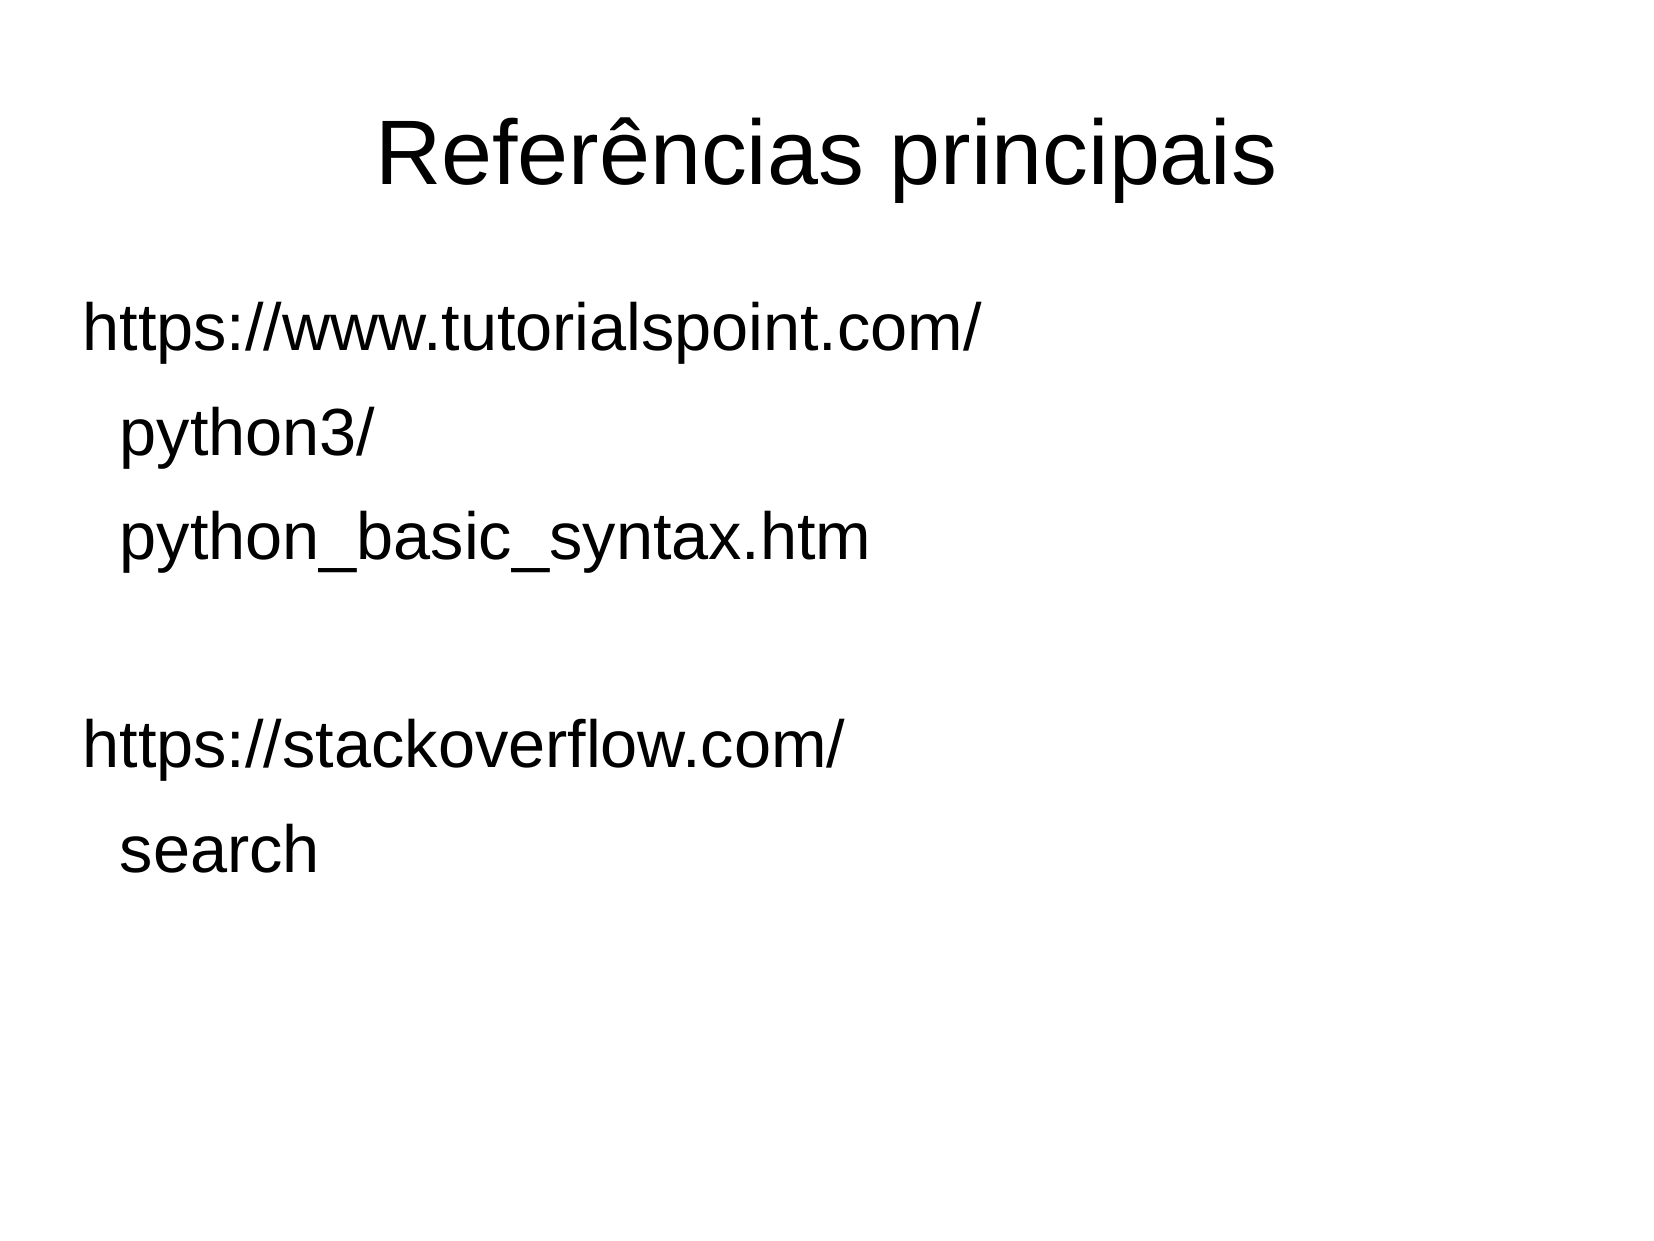

# Referências principais
https://www.tutorialspoint.com/
 python3/
 python_basic_syntax.htm
https://stackoverflow.com/
 search